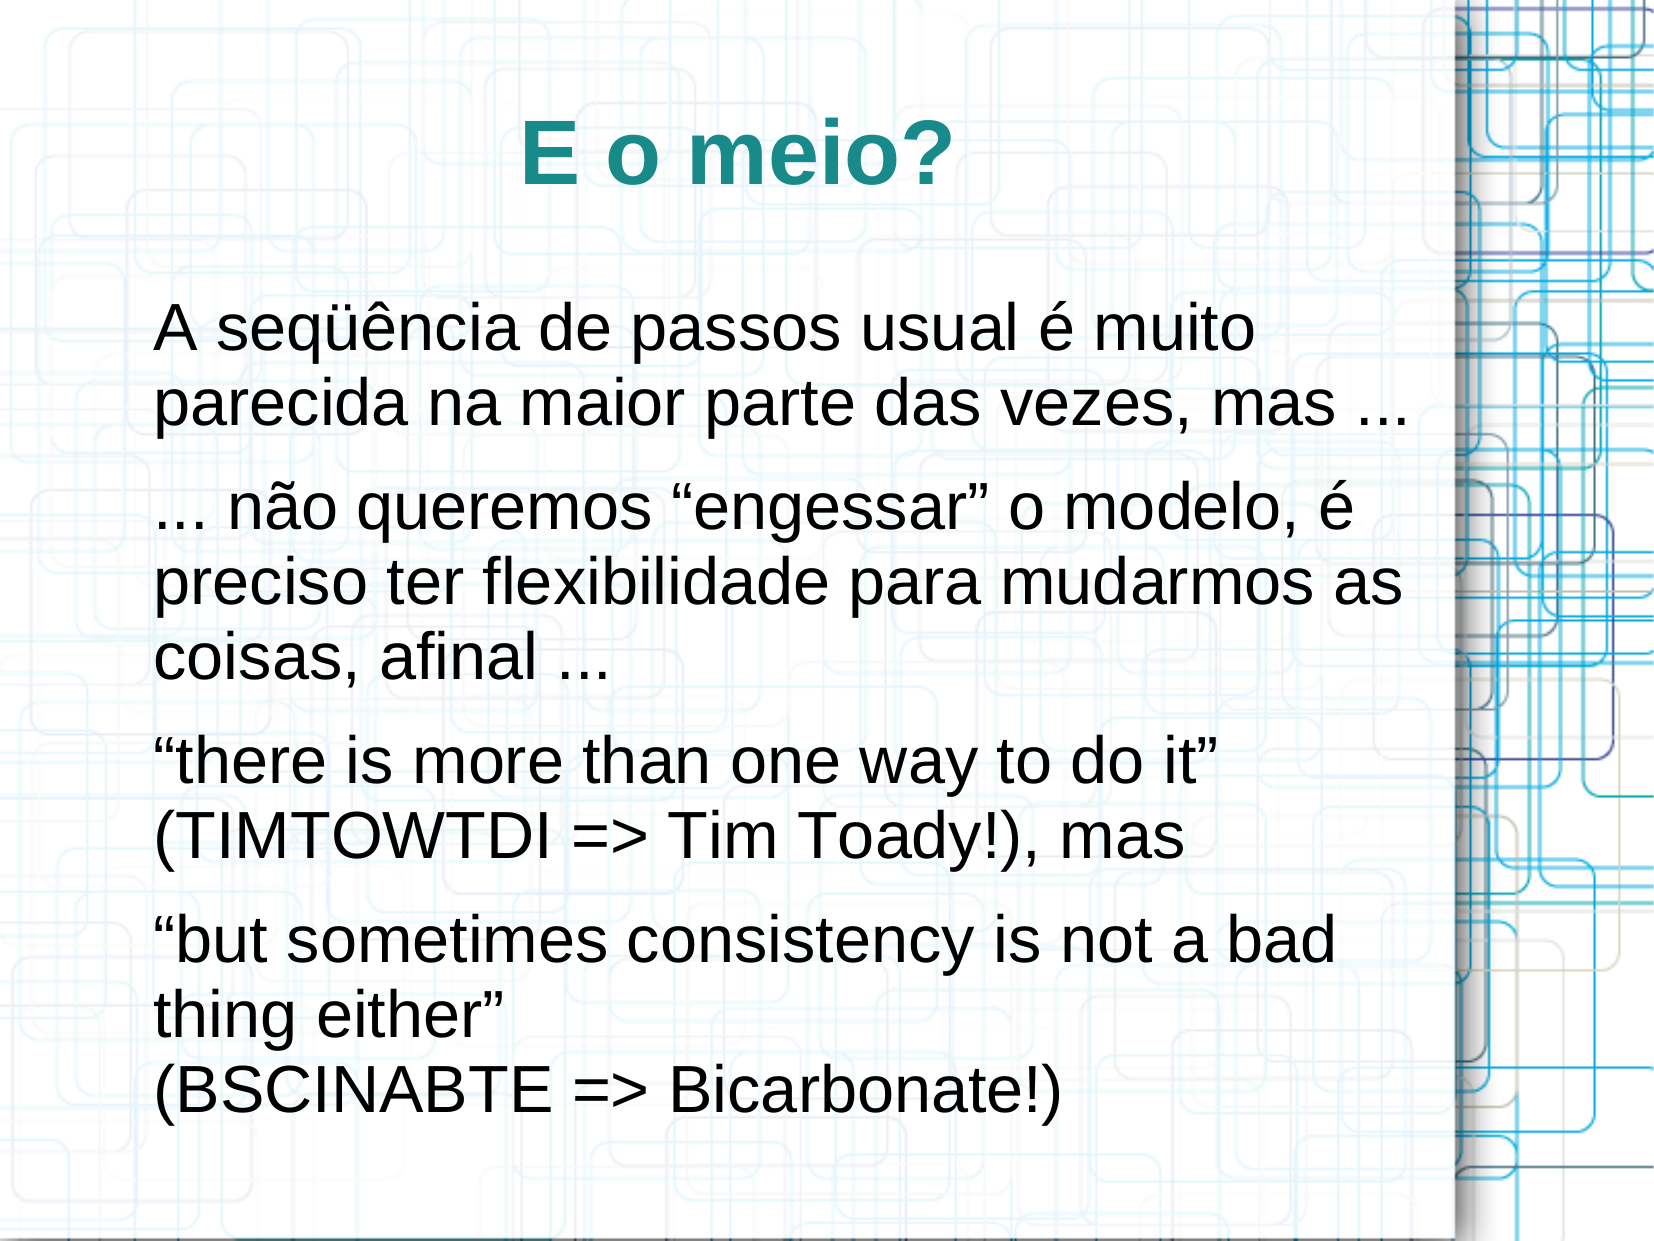

# E o meio?
A seqüência de passos usual é muito parecida na maior parte das vezes, mas ...
... não queremos “engessar” o modelo, é preciso ter flexibilidade para mudarmos as coisas, afinal ...
“there is more than one way to do it” (TIMTOWTDI => Tim Toady!), mas
“but sometimes consistency is not a bad thing either”
(BSCINABTE => Bicarbonate!)